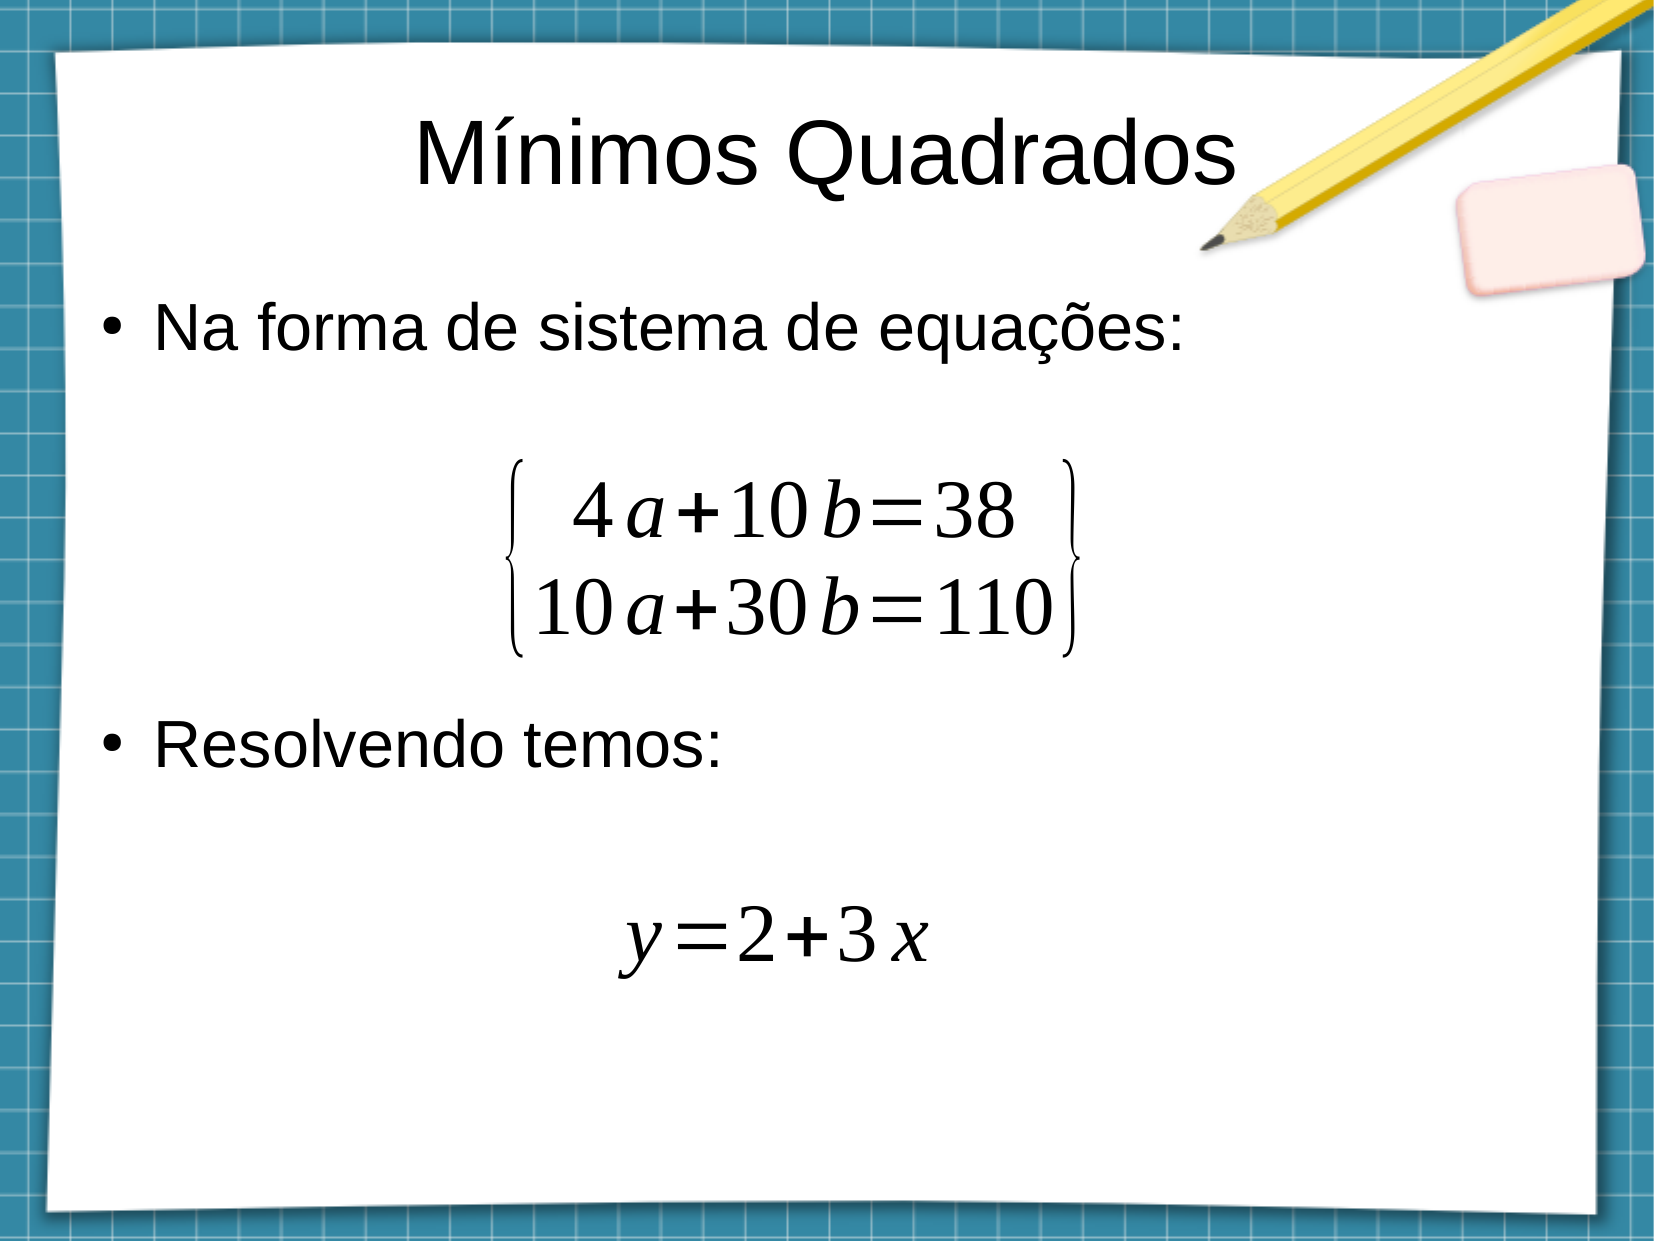

# Mínimos Quadrados
Na forma de sistema de equações:
Resolvendo temos: